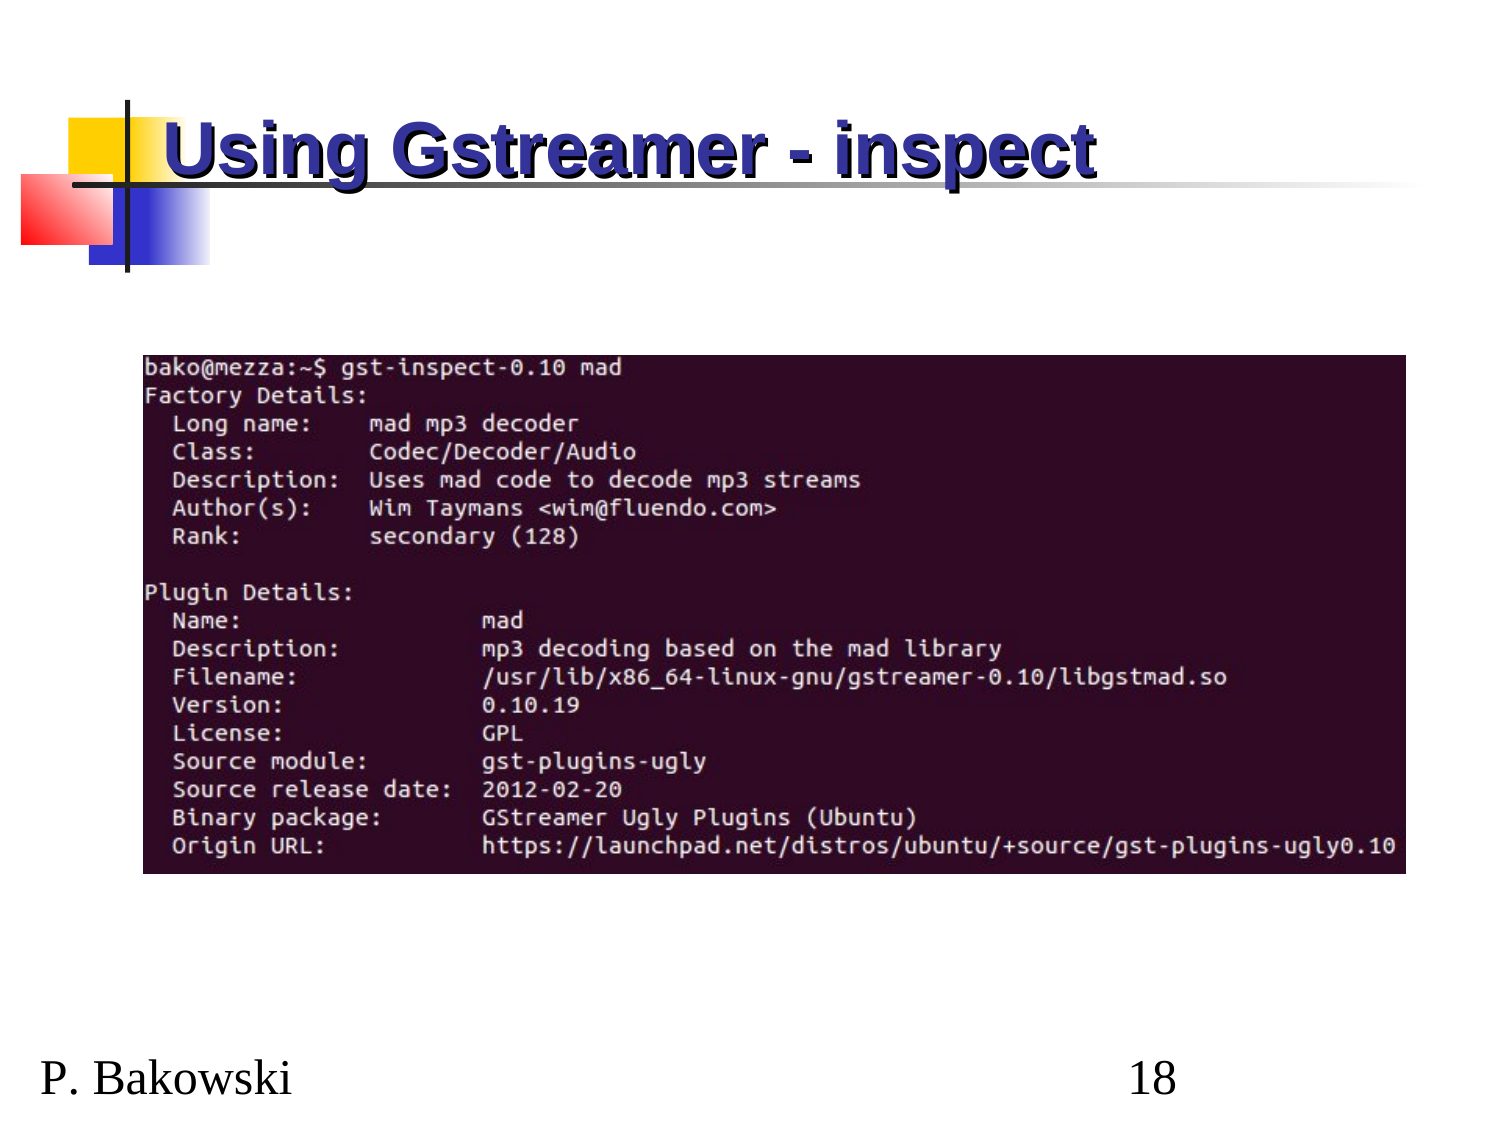

# Using Gstreamer - inspect
P.Bakowski
18